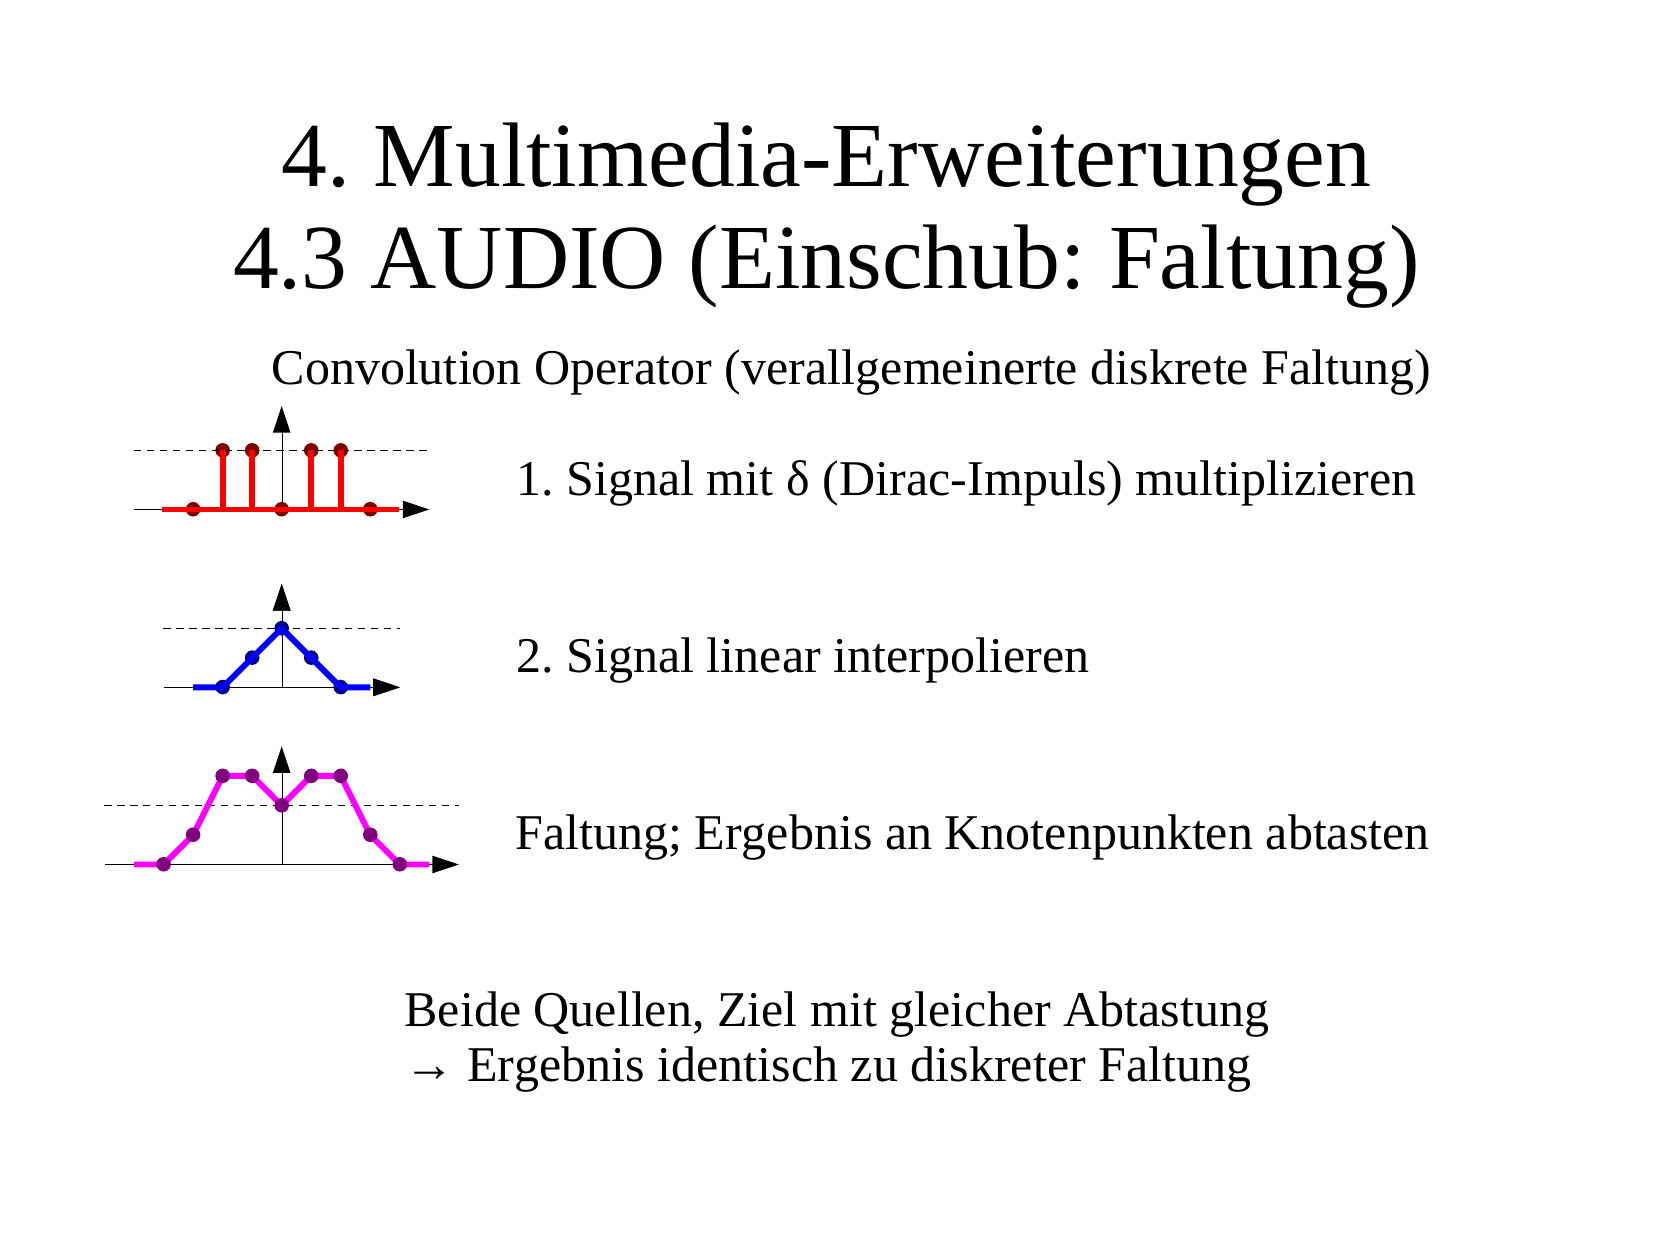

# 4. Multimedia-Erweiterungen 4.3 AUDIO (Einschub: Faltung)
Convolution Operator (verallgemeinerte diskrete Faltung)
1. Signal mit δ (Dirac-Impuls) multiplizieren
2. Signal linear interpolieren
Faltung; Ergebnis an Knotenpunkten abtasten
Beide Quellen, Ziel mit gleicher Abtastung
→ Ergebnis identisch zu diskreter Faltung